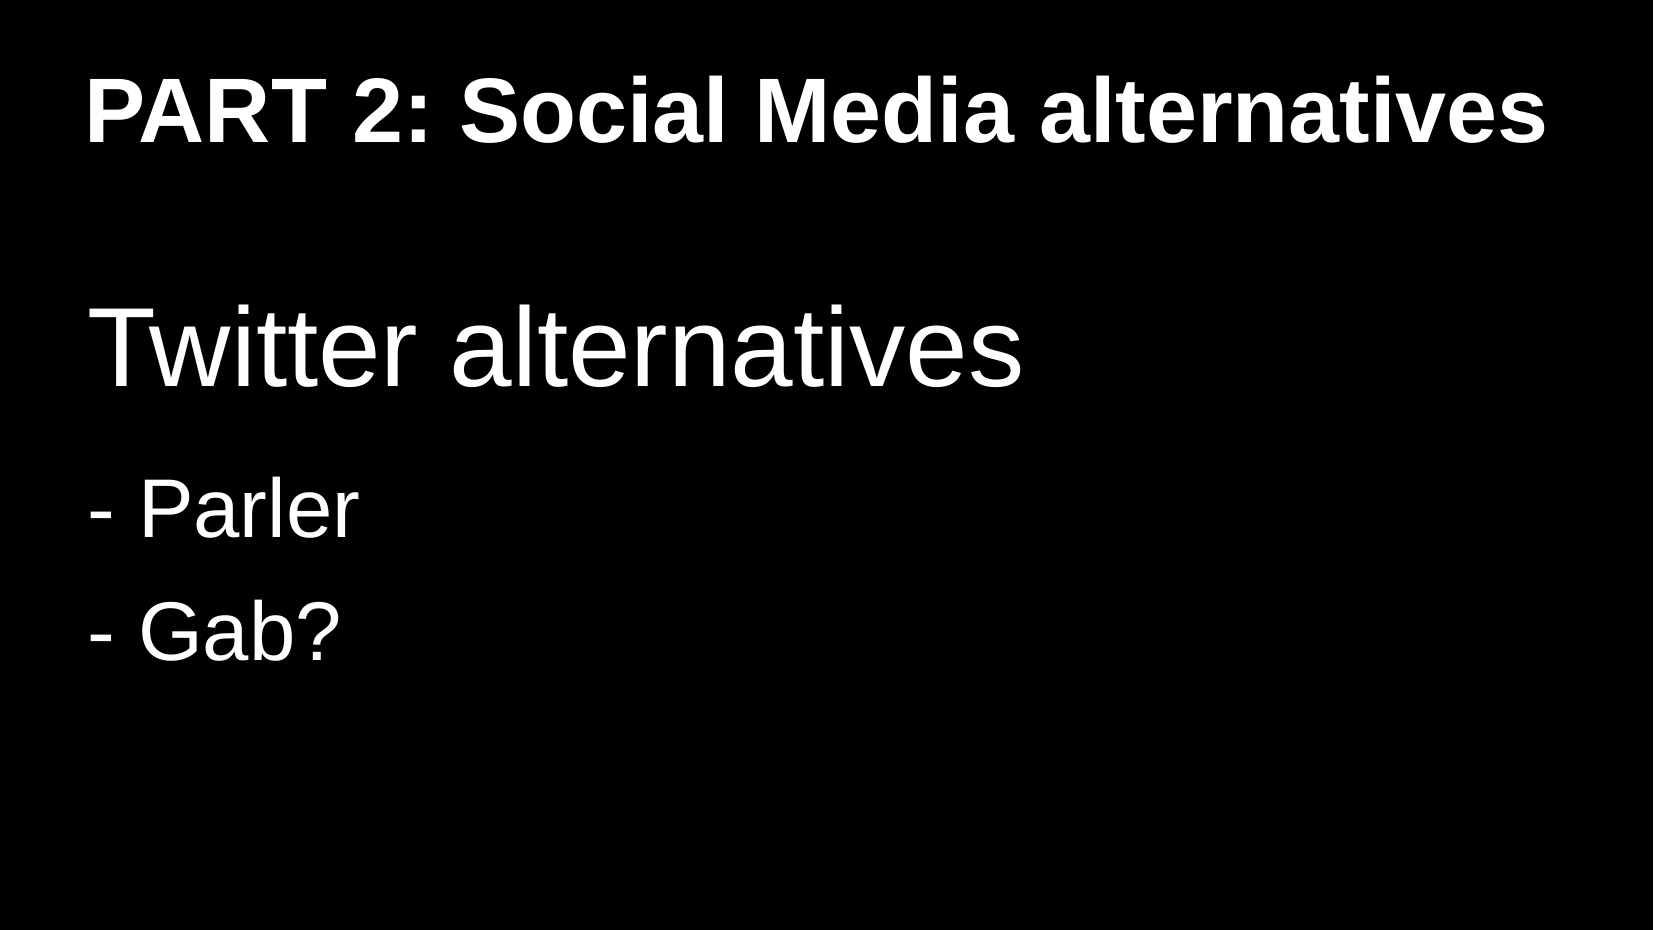

# PART 2: Social Media alternatives
Twitter alternatives
- Parler
- Gab?